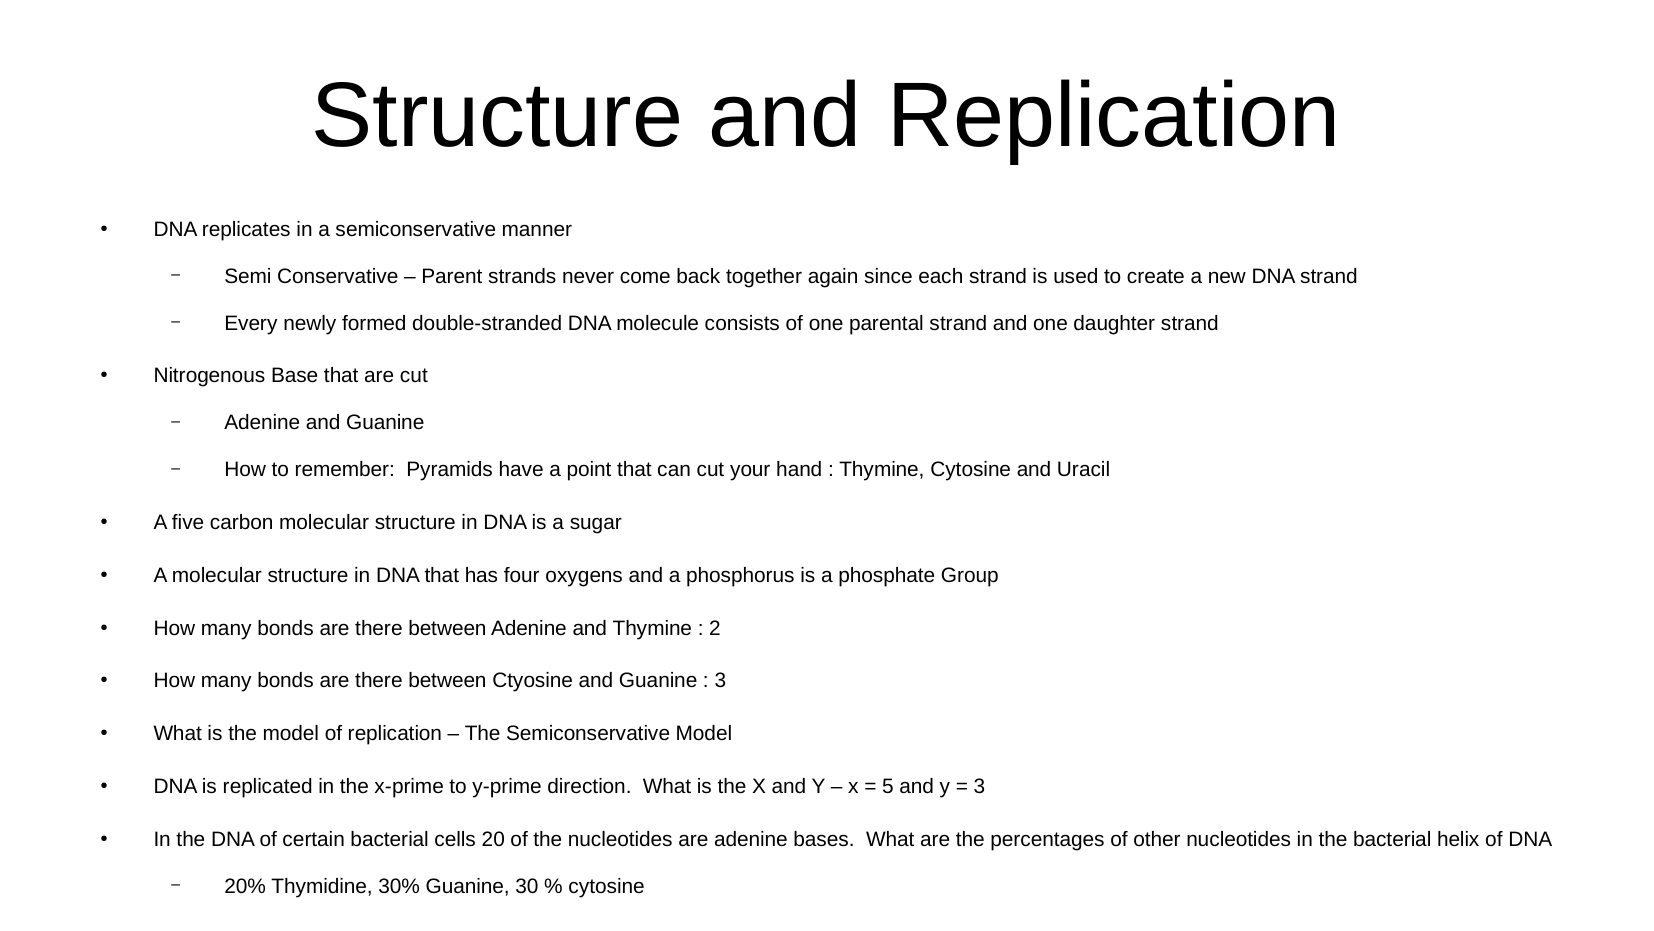

# Structure and Replication
DNA replicates in a semiconservative manner
Semi Conservative – Parent strands never come back together again since each strand is used to create a new DNA strand
Every newly formed double-stranded DNA molecule consists of one parental strand and one daughter strand
Nitrogenous Base that are cut
Adenine and Guanine
How to remember: Pyramids have a point that can cut your hand : Thymine, Cytosine and Uracil
A five carbon molecular structure in DNA is a sugar
A molecular structure in DNA that has four oxygens and a phosphorus is a phosphate Group
How many bonds are there between Adenine and Thymine : 2
How many bonds are there between Ctyosine and Guanine : 3
What is the model of replication – The Semiconservative Model
DNA is replicated in the x-prime to y-prime direction. What is the X and Y – x = 5 and y = 3
In the DNA of certain bacterial cells 20 of the nucleotides are adenine bases. What are the percentages of other nucleotides in the bacterial helix of DNA
20% Thymidine, 30% Guanine, 30 % cytosine